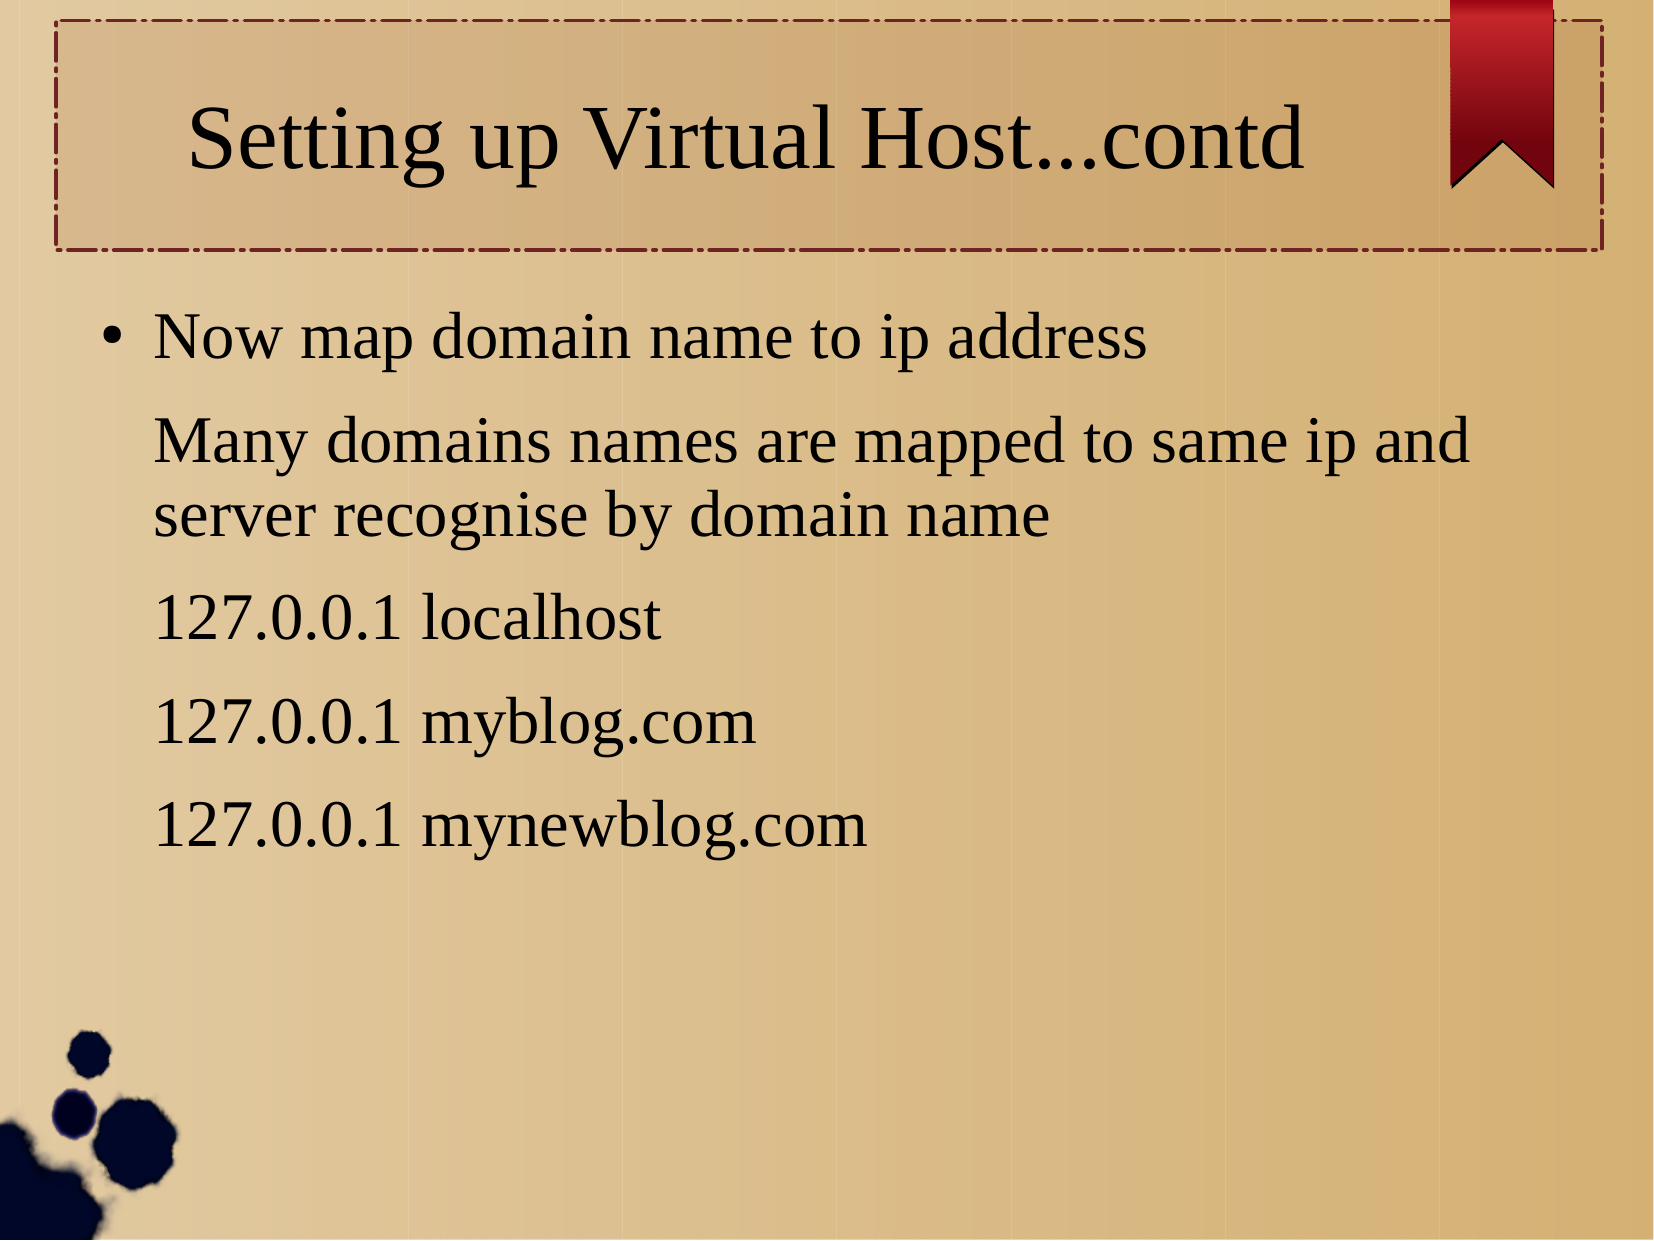

# Setting up Virtual Host...contd
Now map domain name to ip address
Many domains names are mapped to same ip and server recognise by domain name
127.0.0.1 localhost
127.0.0.1 myblog.com
127.0.0.1 mynewblog.com